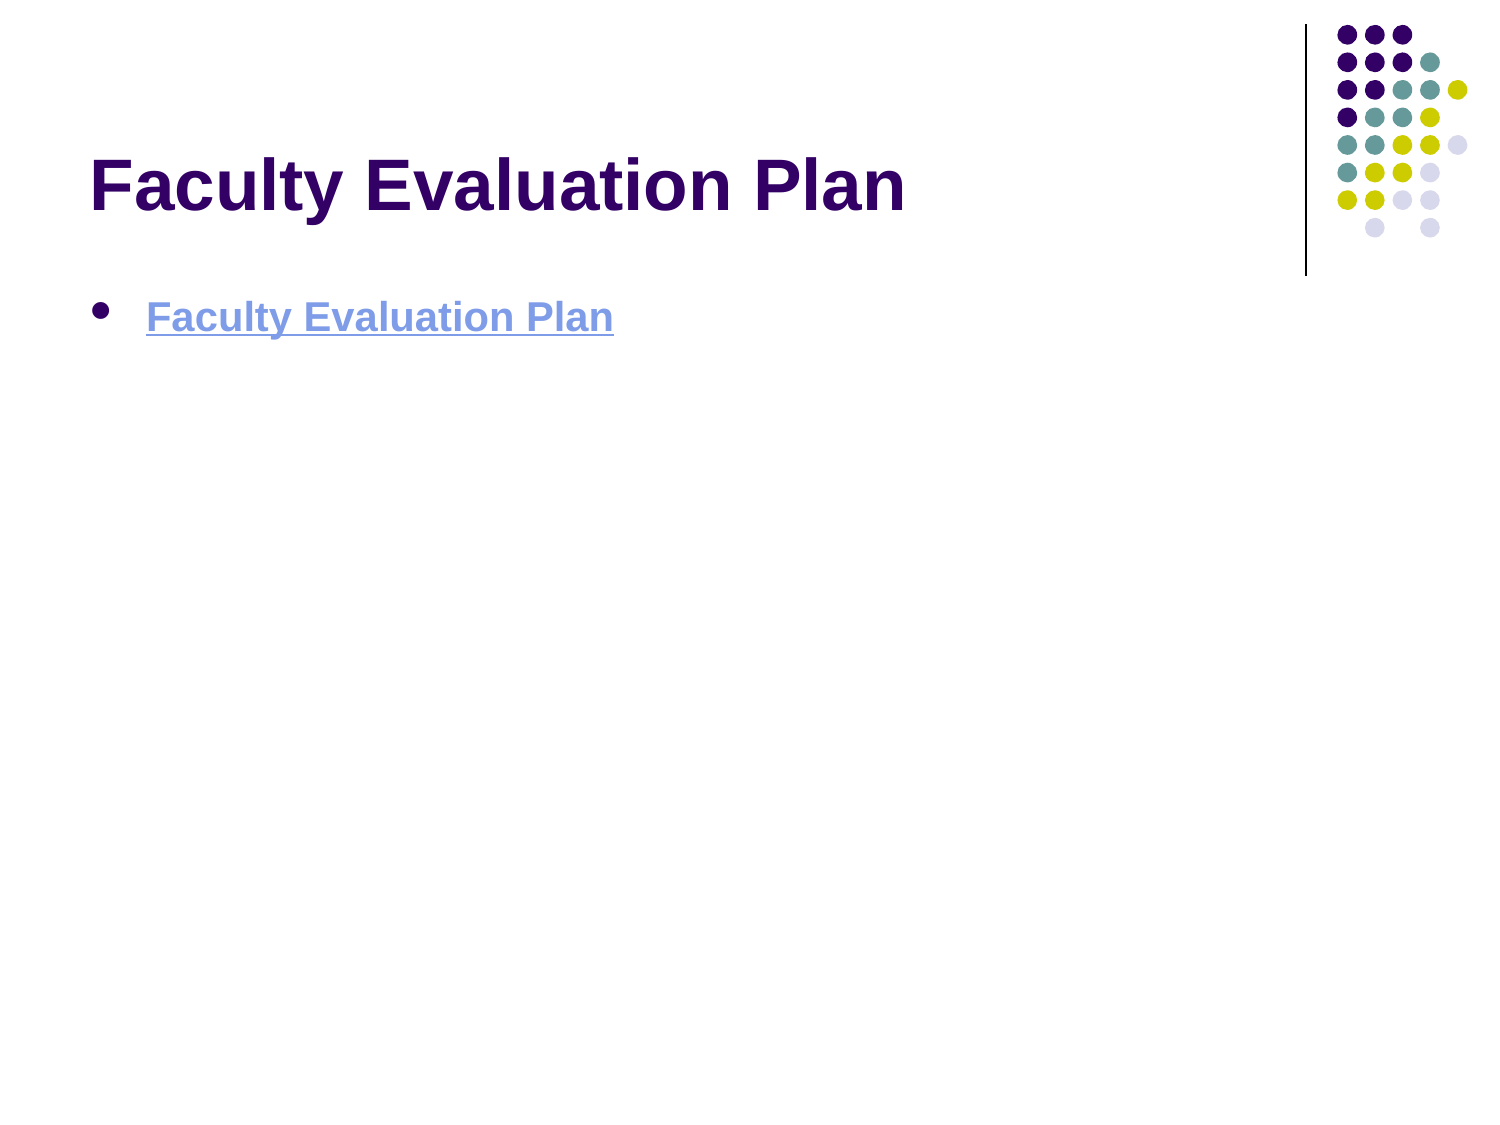

# Faculty Evaluation Plan
Faculty Evaluation Plan